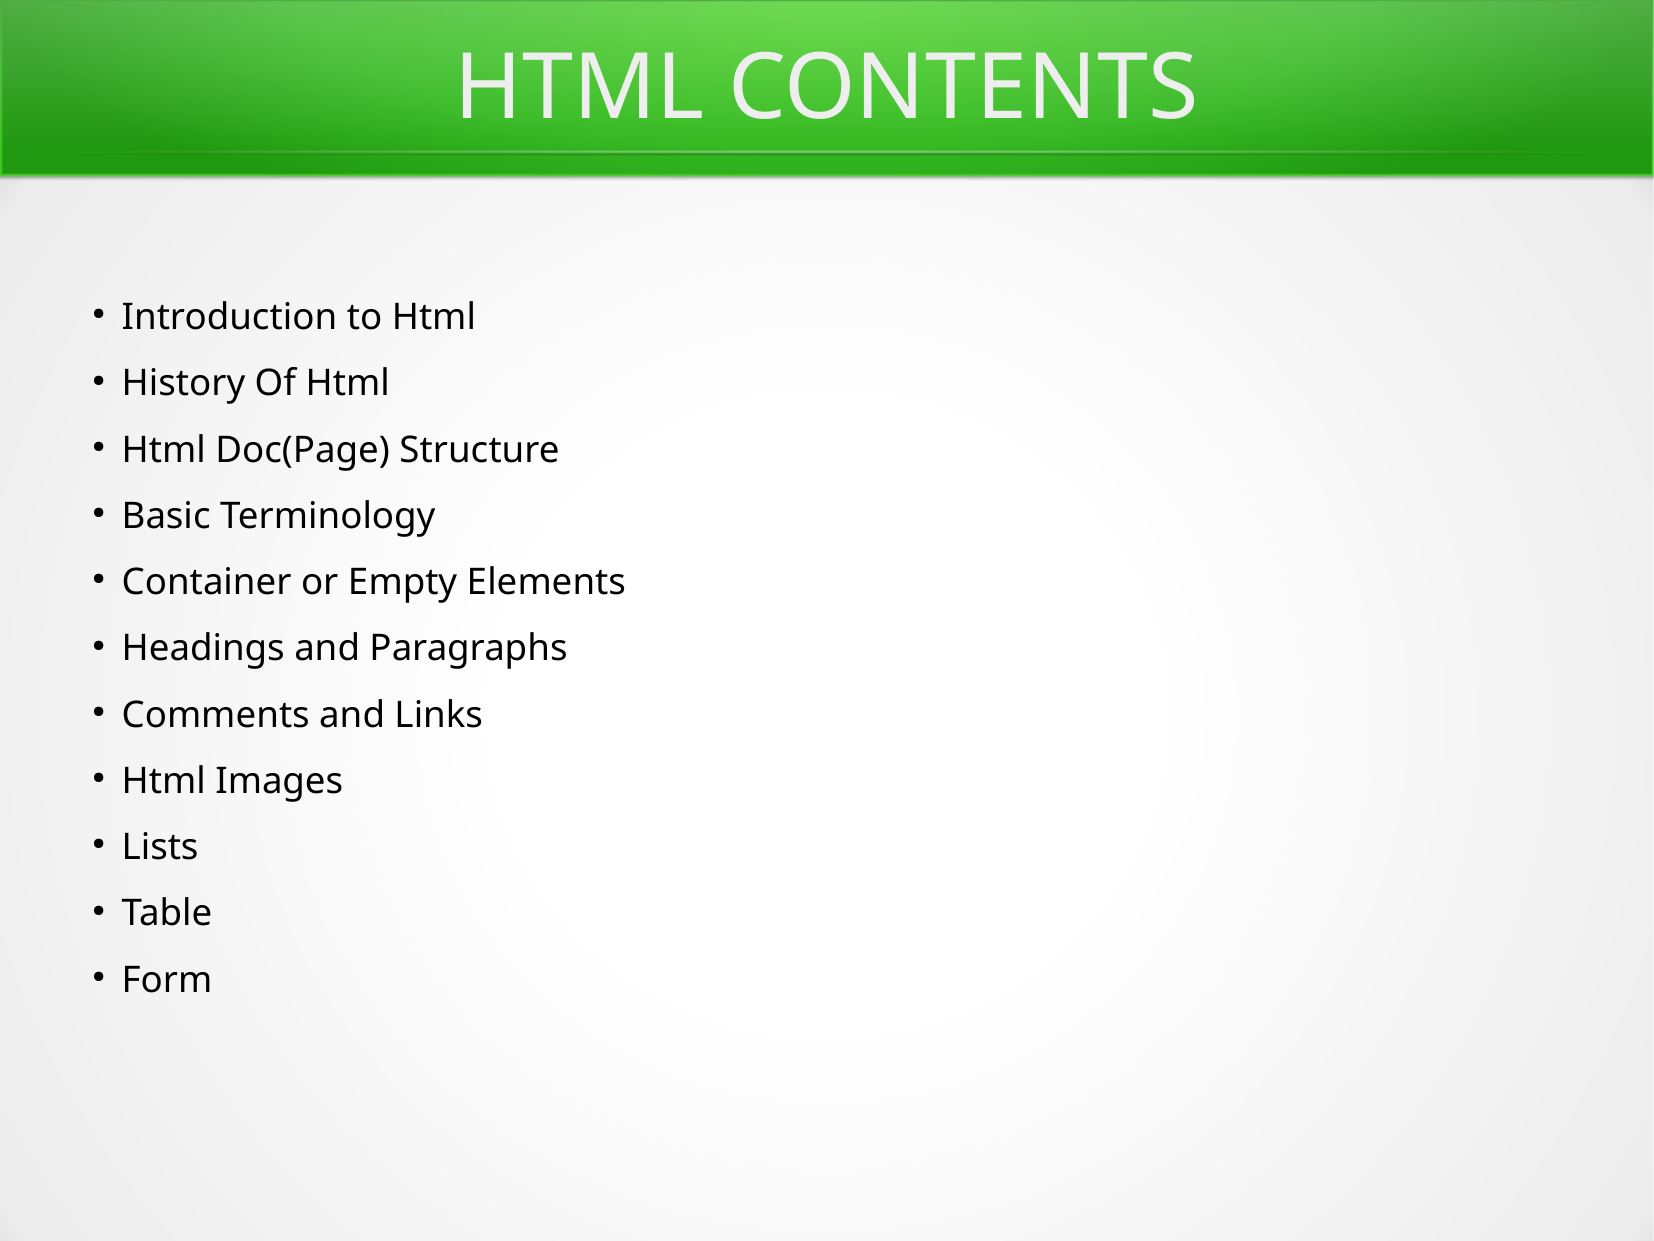

# HTML CONTENTS
Introduction to Html
History Of Html
Html Doc(Page) Structure
Basic Terminology
Container or Empty Elements
Headings and Paragraphs
Comments and Links
Html Images
Lists
Table
Form